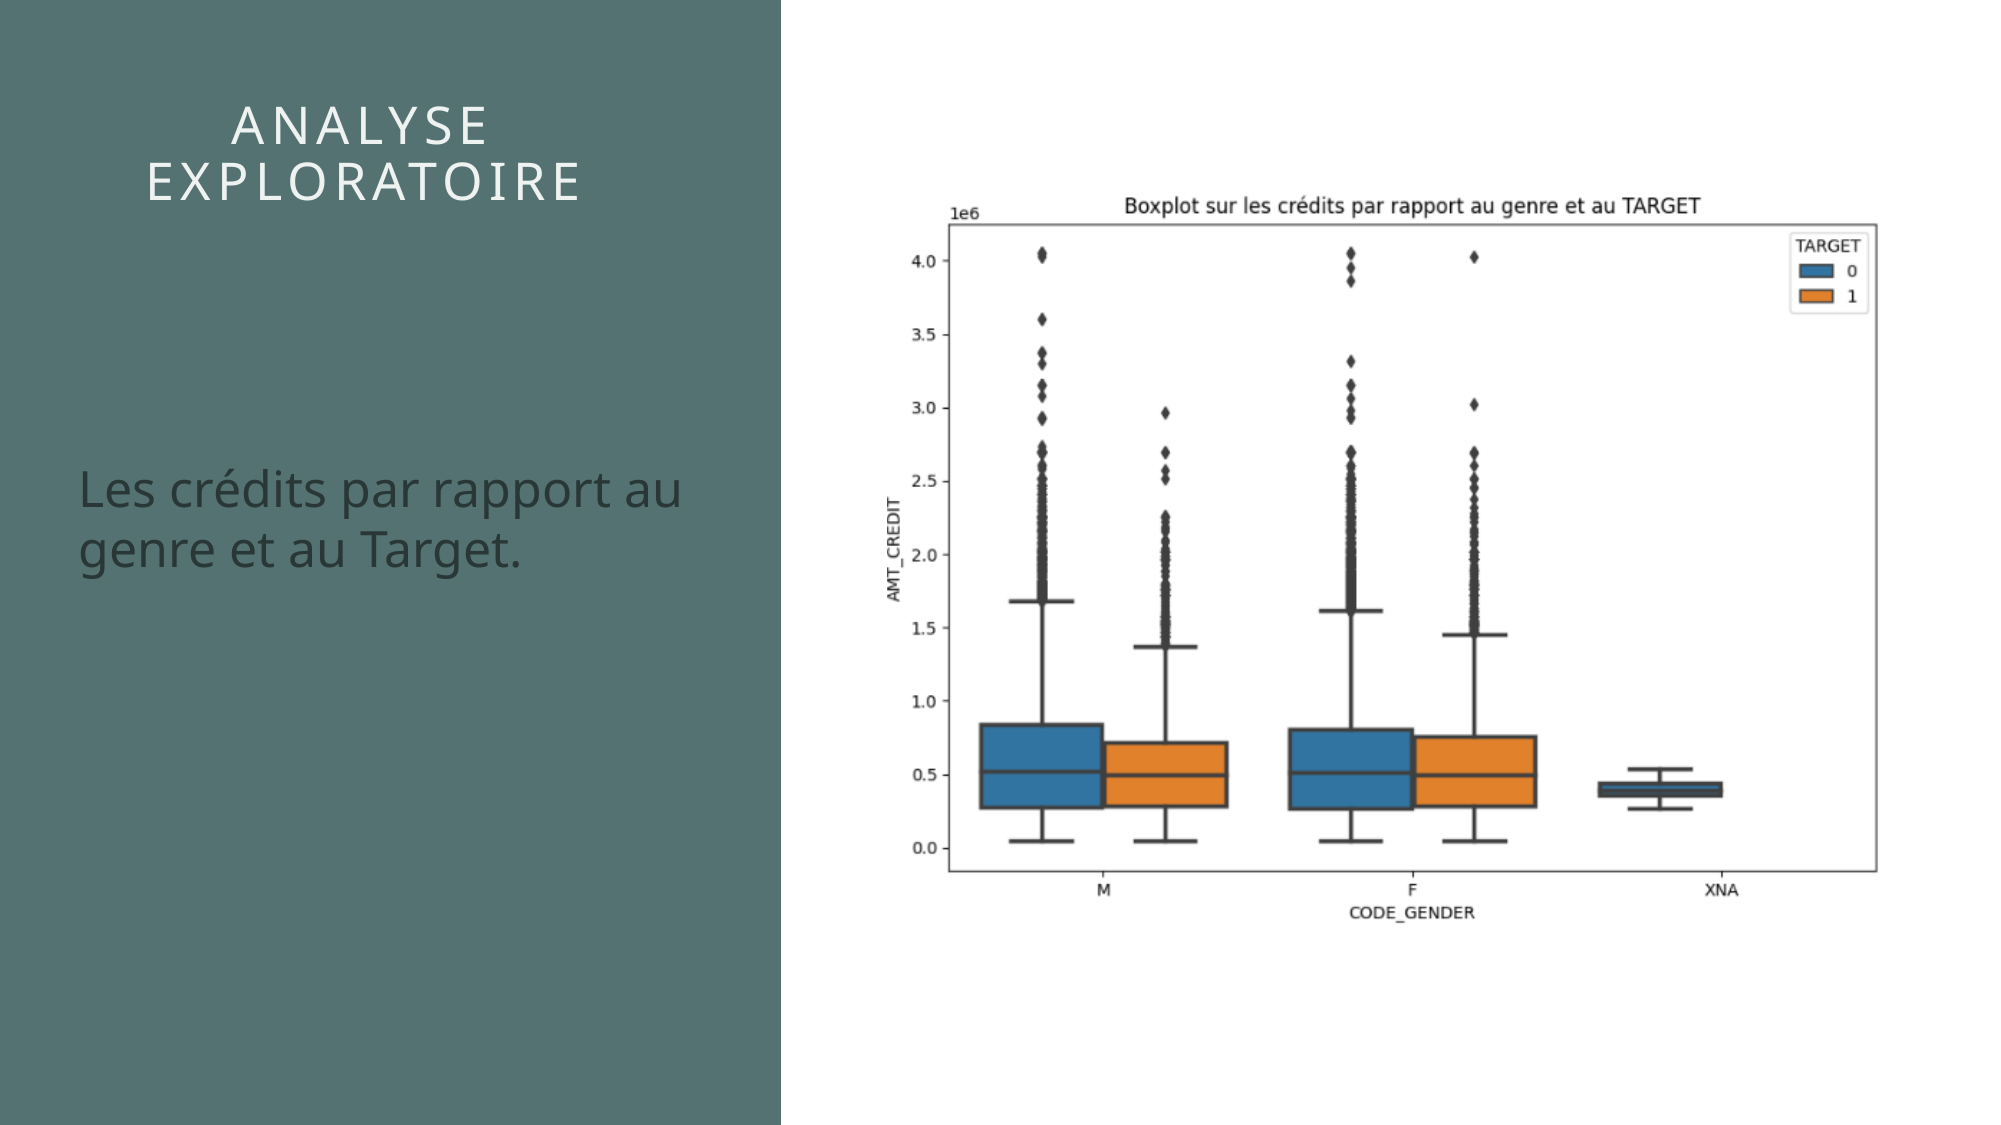

# Analyse exploratoire
Les crédits par rapport au genre et au Target.